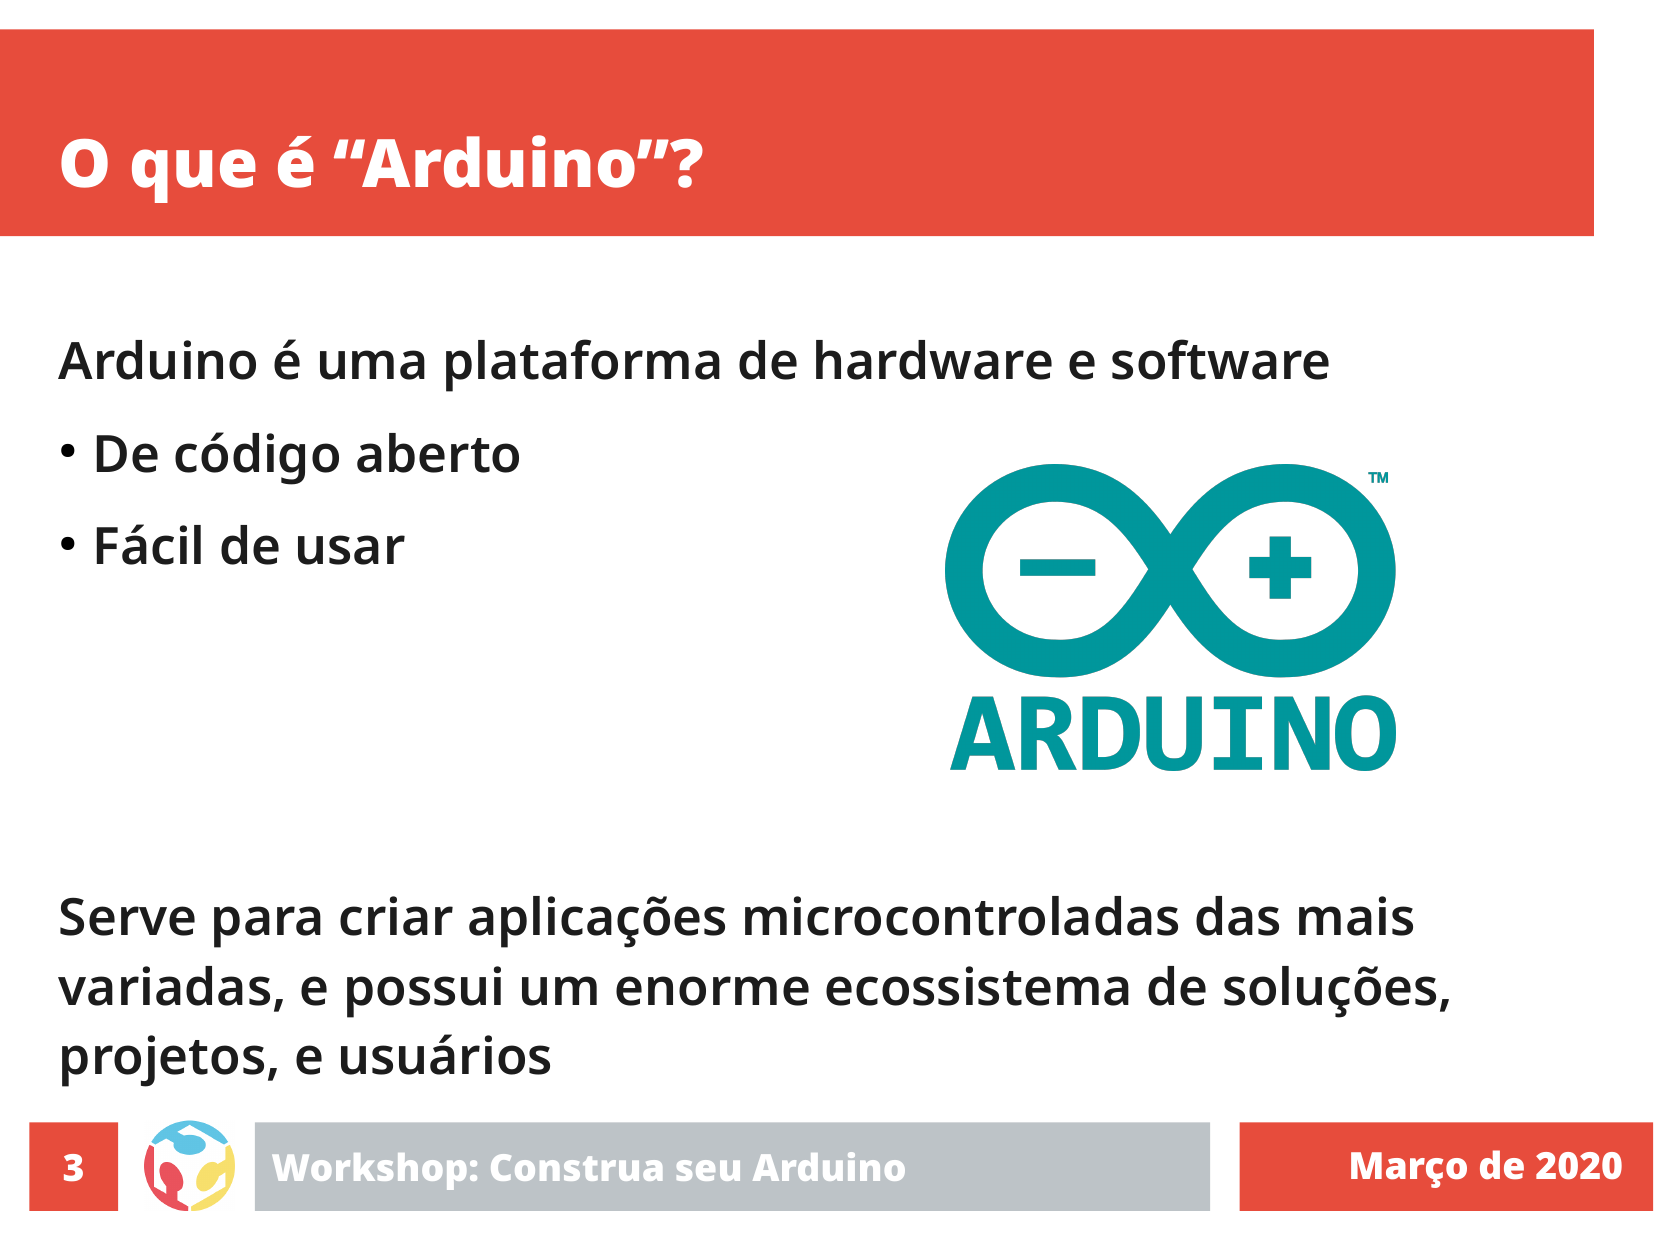

# O que é “Arduino”?
Arduino é uma plataforma de hardware e software
De código aberto
Fácil de usar
Serve para criar aplicações microcontroladas das mais variadas, e possui um enorme ecossistema de soluções, projetos, e usuários
3
Workshop: Construa seu Arduino
Março de 2020